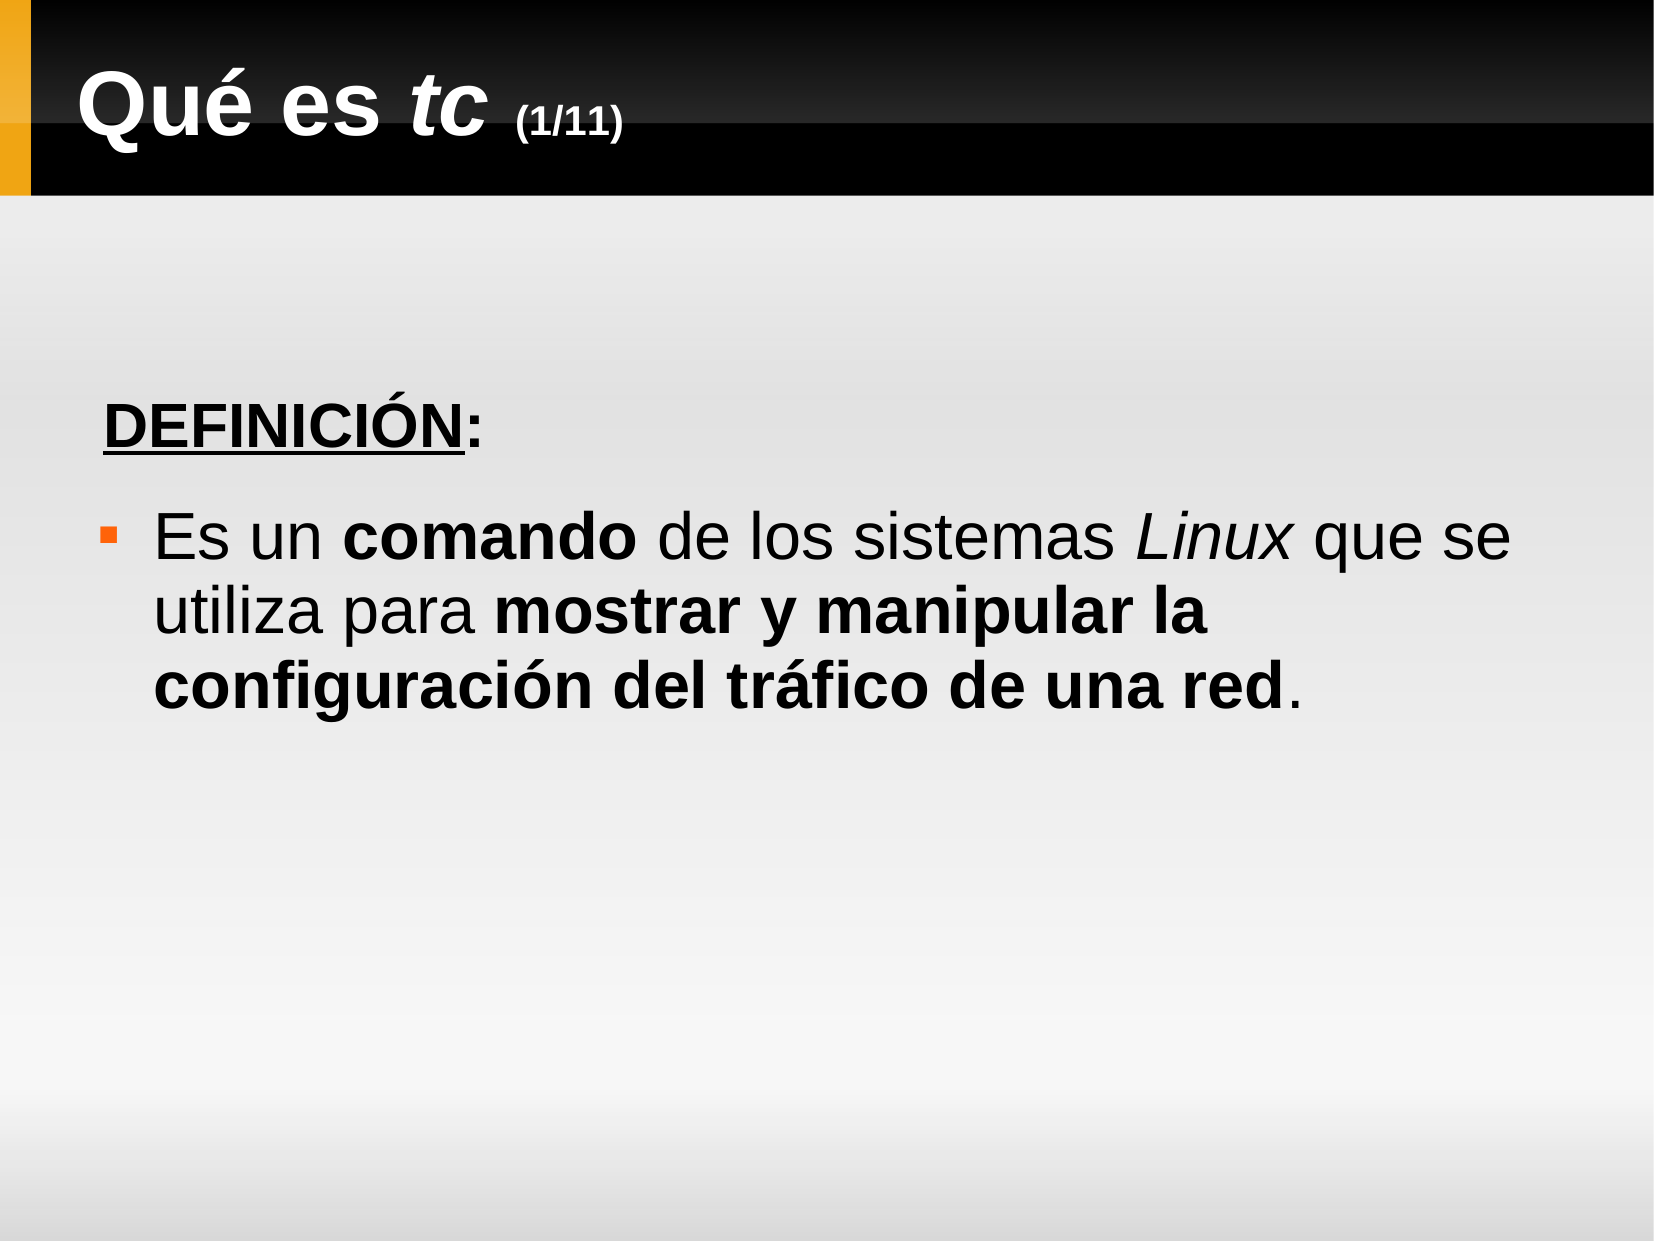

# Qué es tc (1/11)
Es un comando de los sistemas Linux que se utiliza para mostrar y manipular la configuración del tráfico de una red.
DEFINICIÓN: